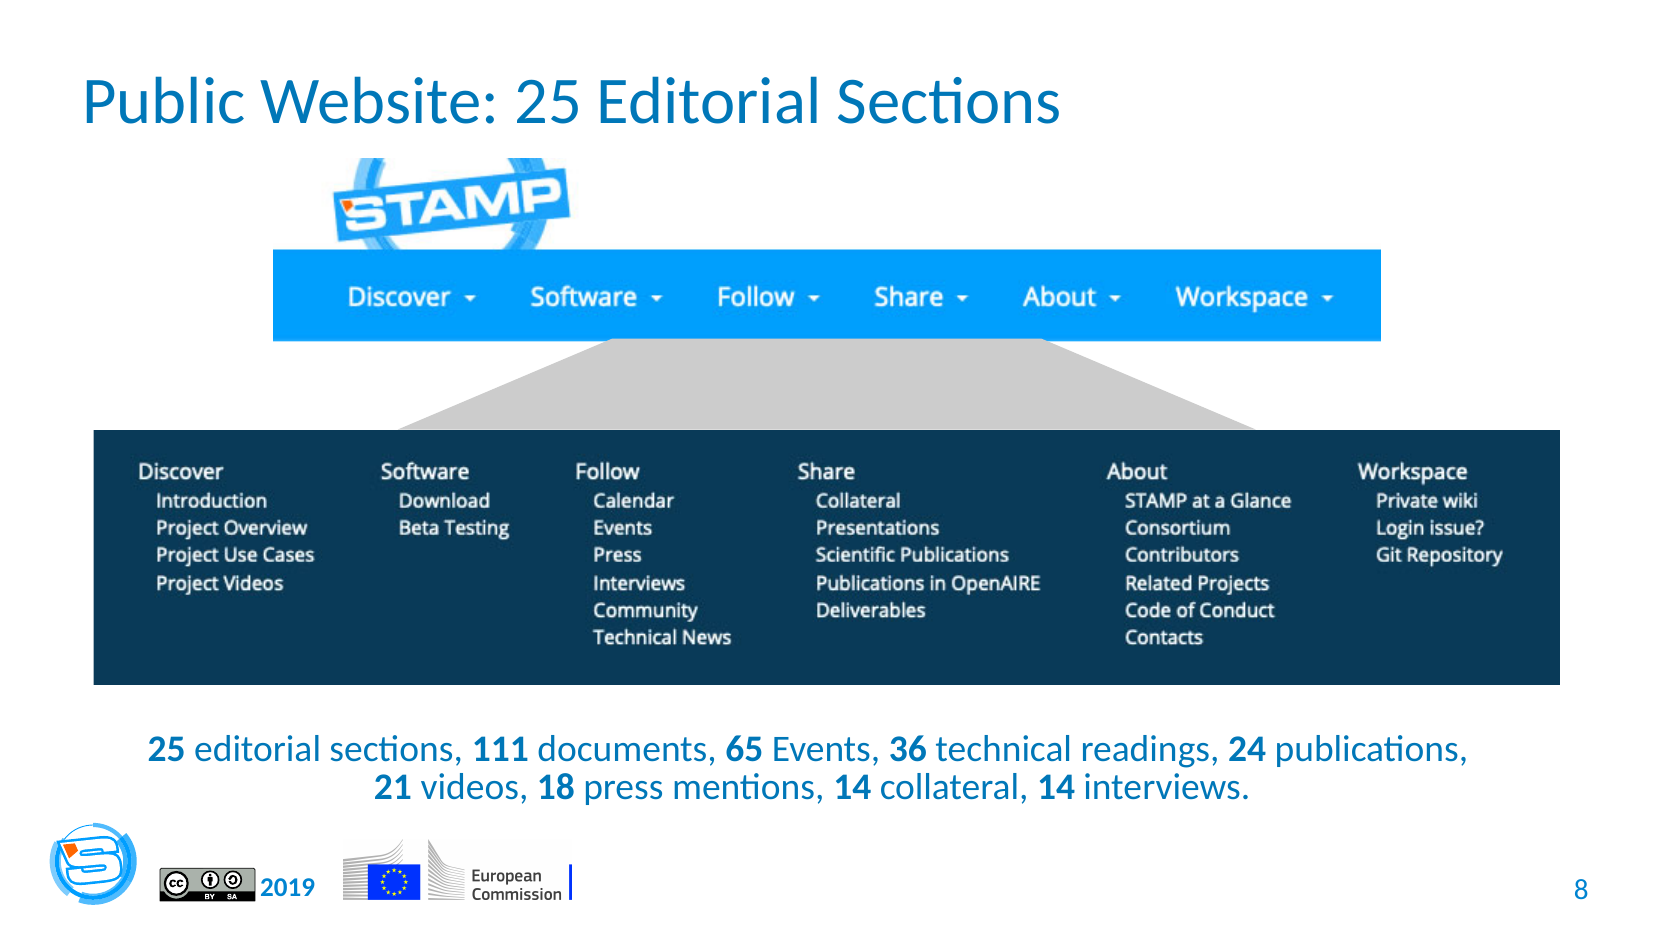

# Public Website: 25 Editorial Sections
25 editorial sections, 111 documents, 65 Events, 36 technical readings, 24 publications,
21 videos, 18 press mentions, 14 collateral, 14 interviews.
8